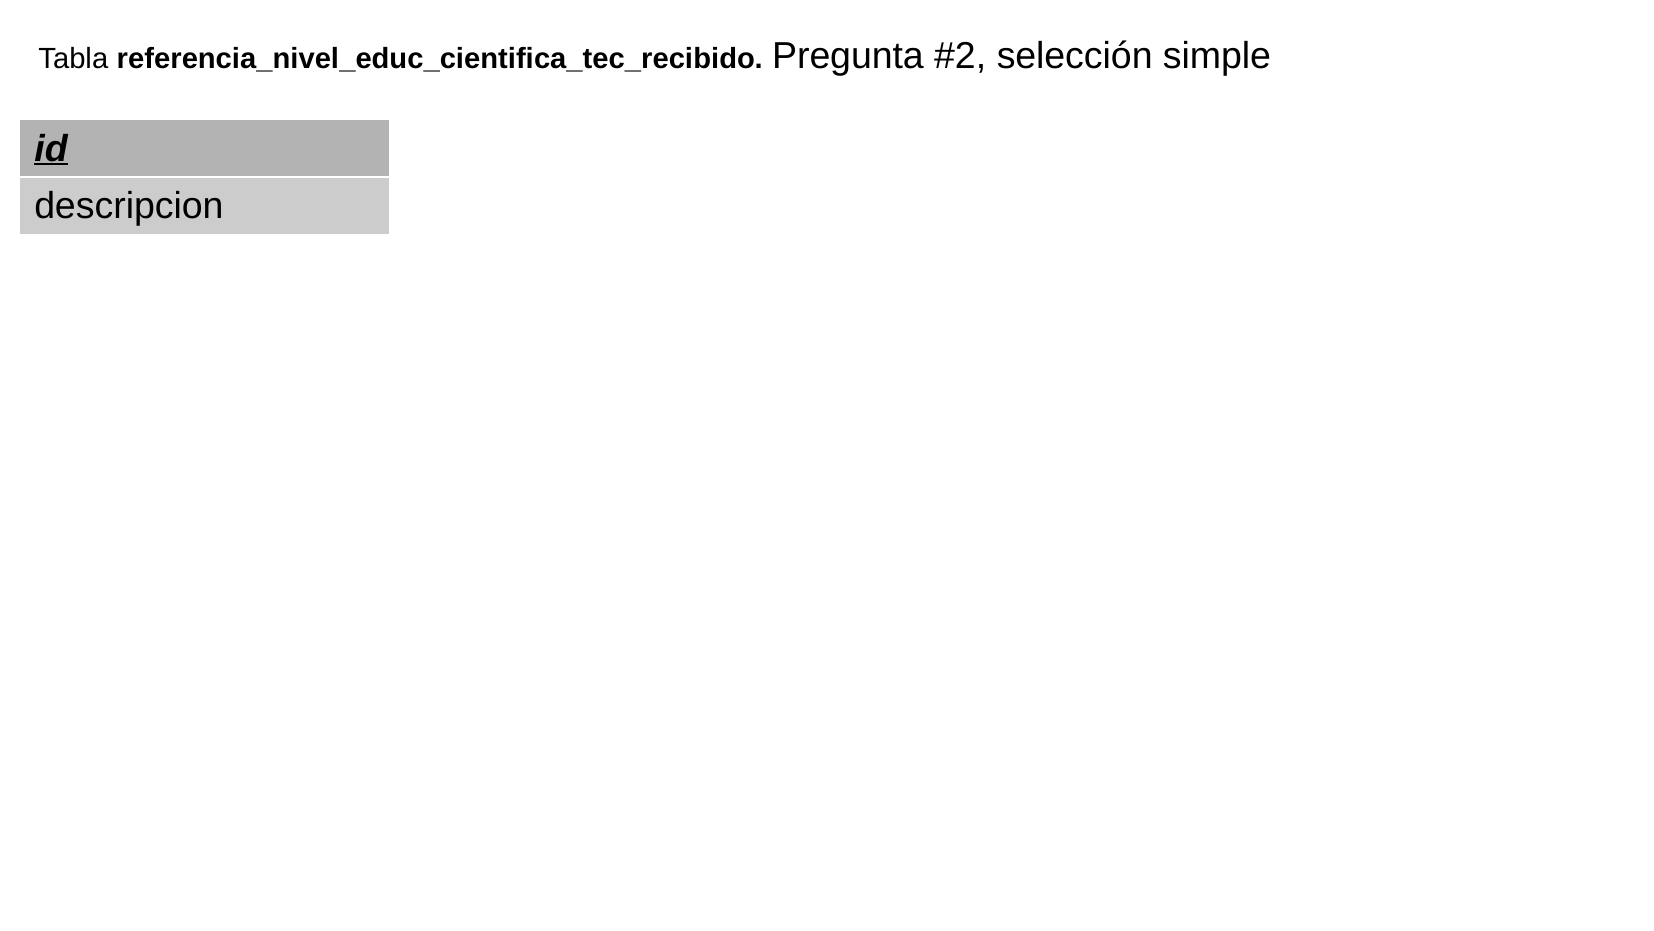

Tabla referencia_nivel_educ_cientifica_tec_recibido. Pregunta #2, selección simple
| id |
| --- |
| descripcion |